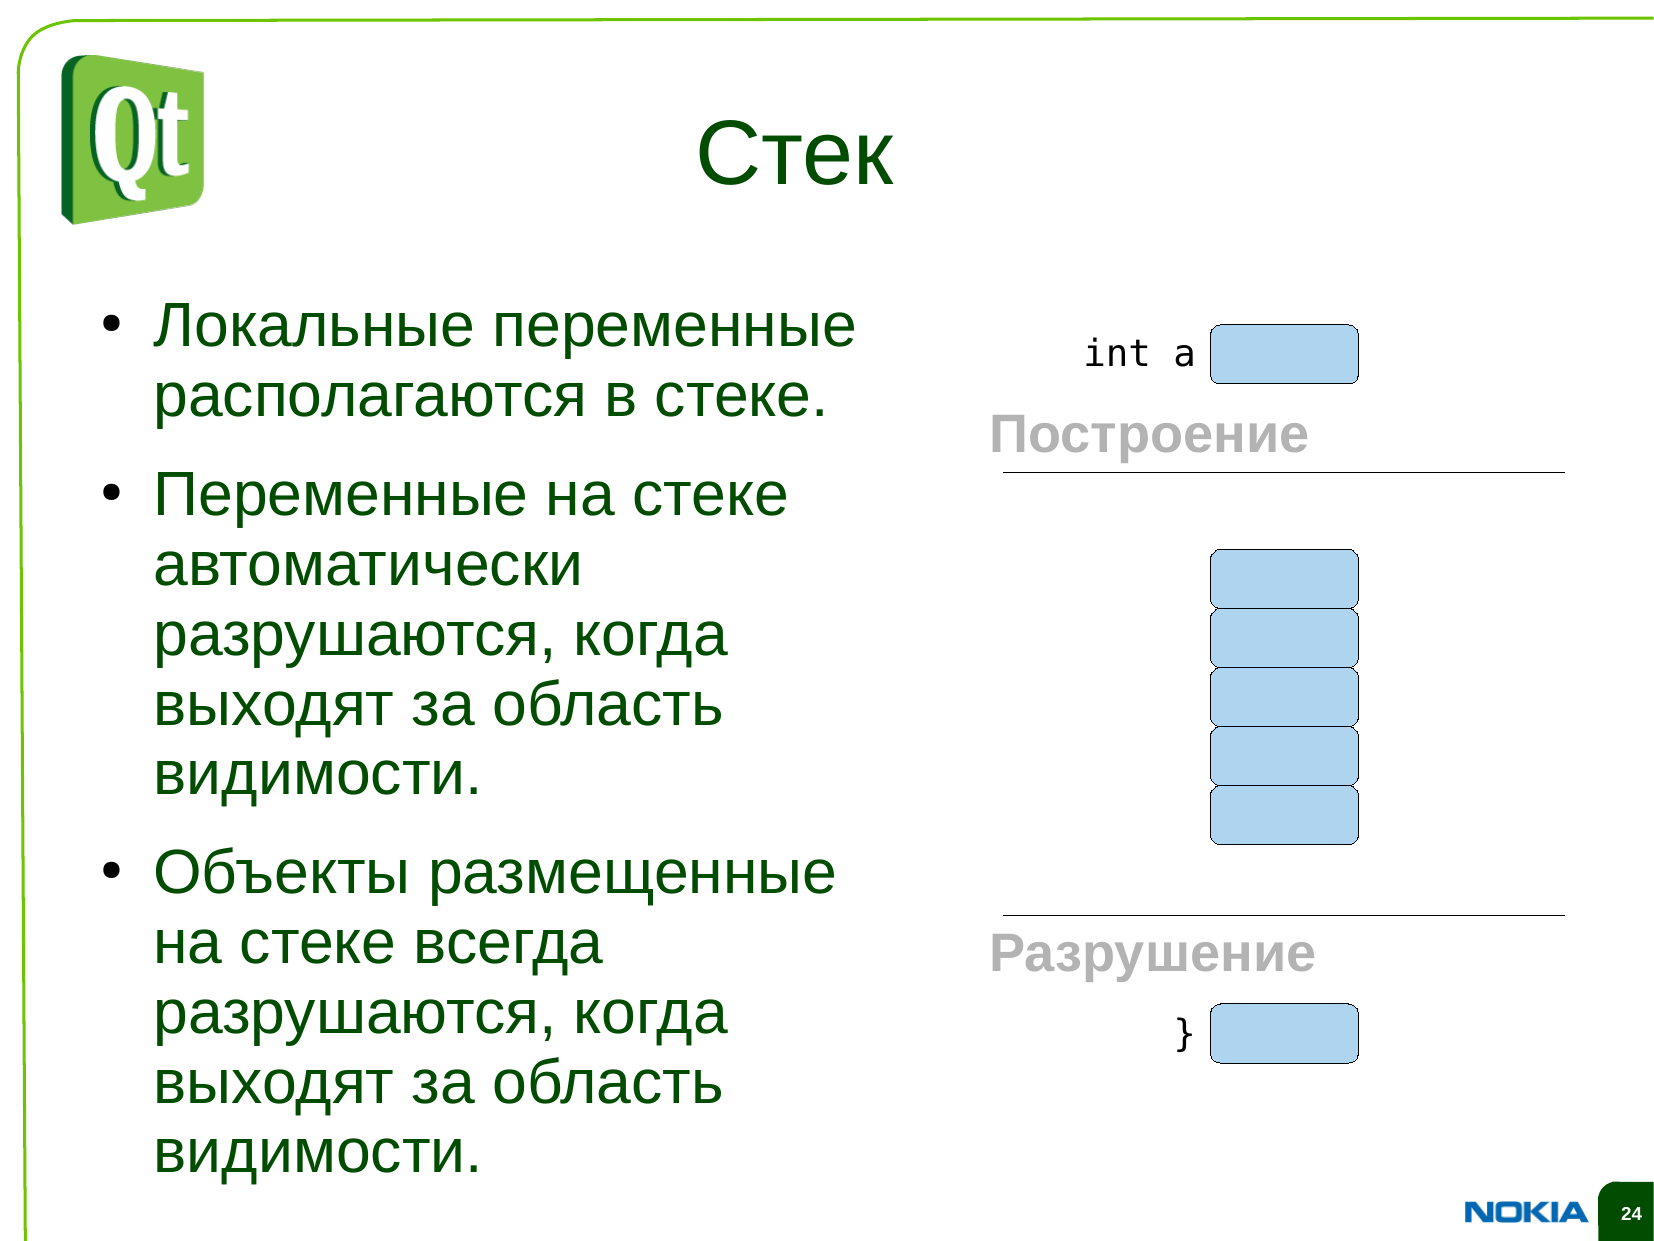

# Стек
Локальные переменные располагаются в стеке.
Переменные на стеке автоматически разрушаются, когда выходят за область видимости.
Объекты размещенные на стеке всегда разрушаются, когда выходят за область видимости.
int a
Построение
Разрушение
}